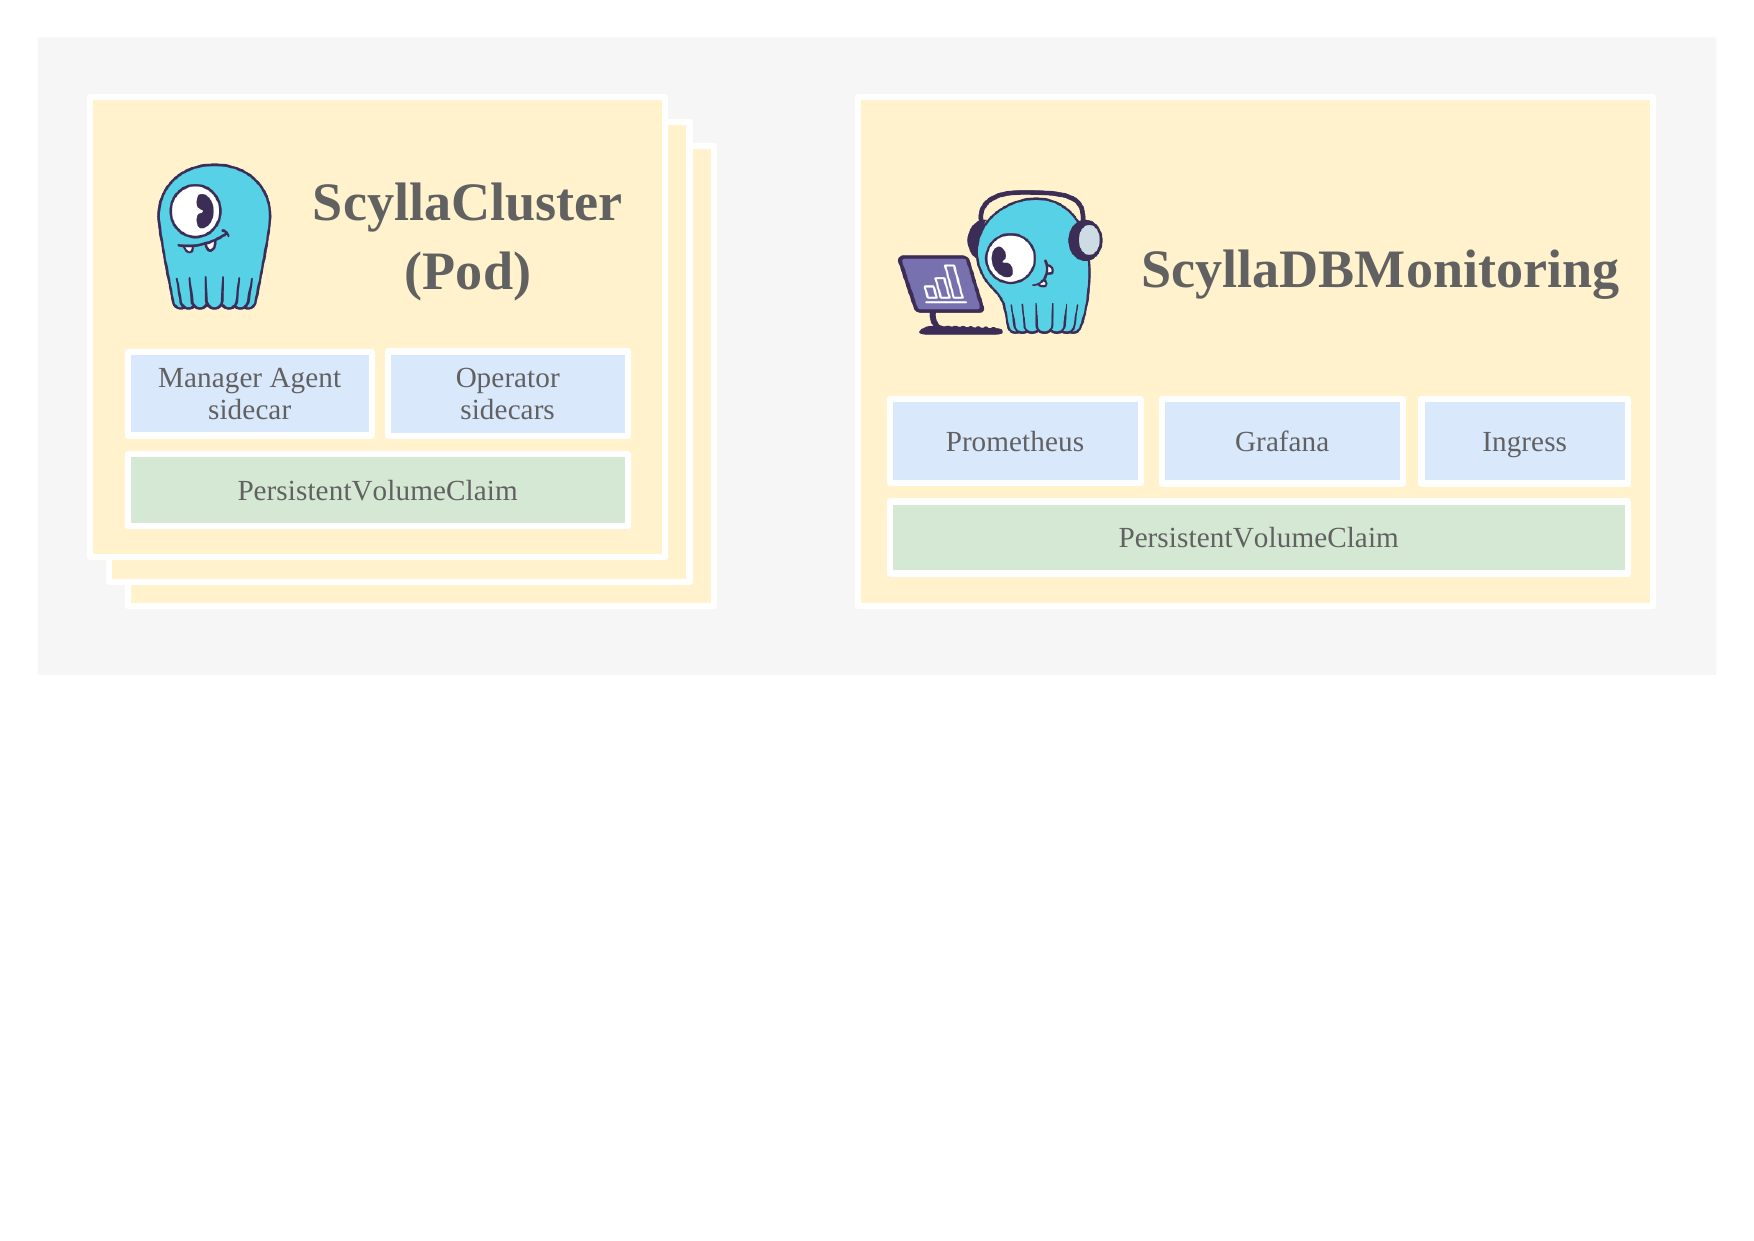

ScyllaCluster
(Pod)
Operator
sidecars
Manager Agent
sidecar
PersistentVolumeClaim
ScyllaDBMonitoring
Grafana
Ingress
Prometheus
PersistentVolumeClaim